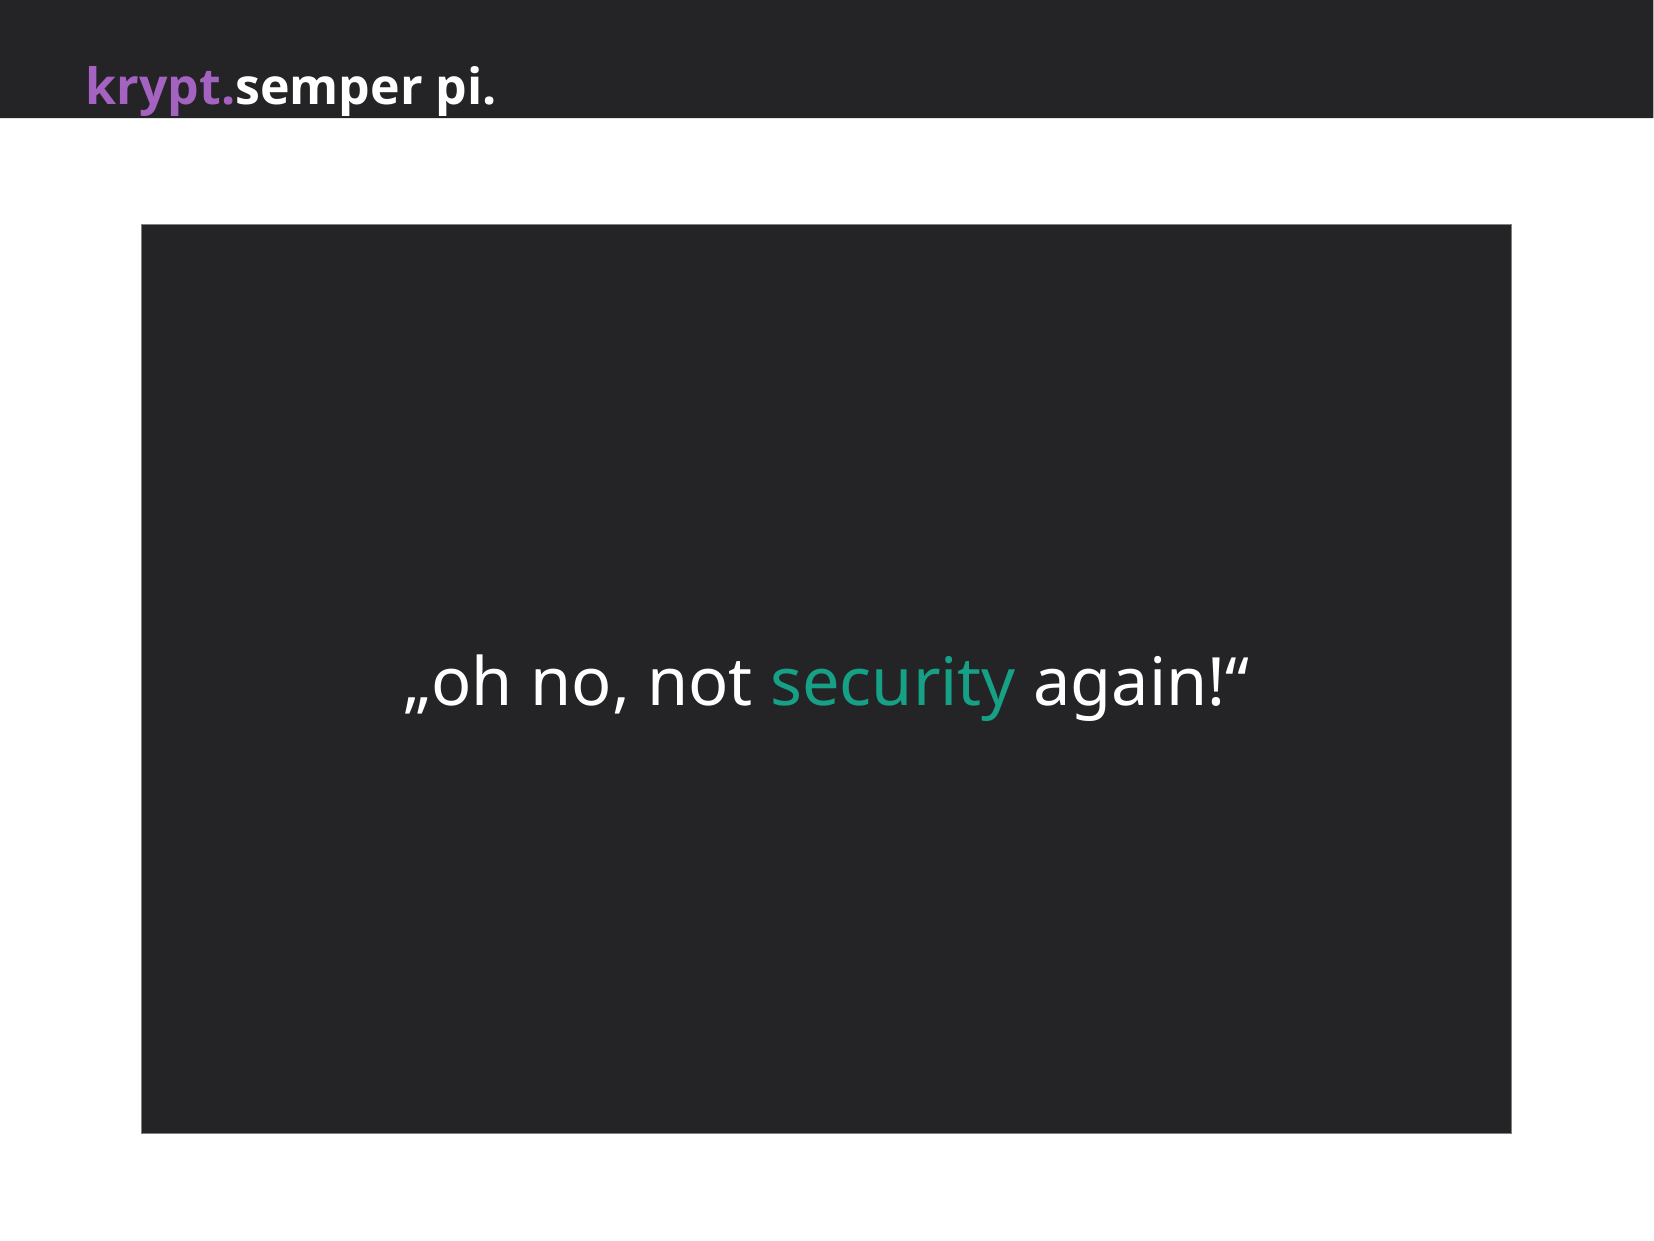

krypt.semper pi.
„oh no, not security again!“
security sucks.